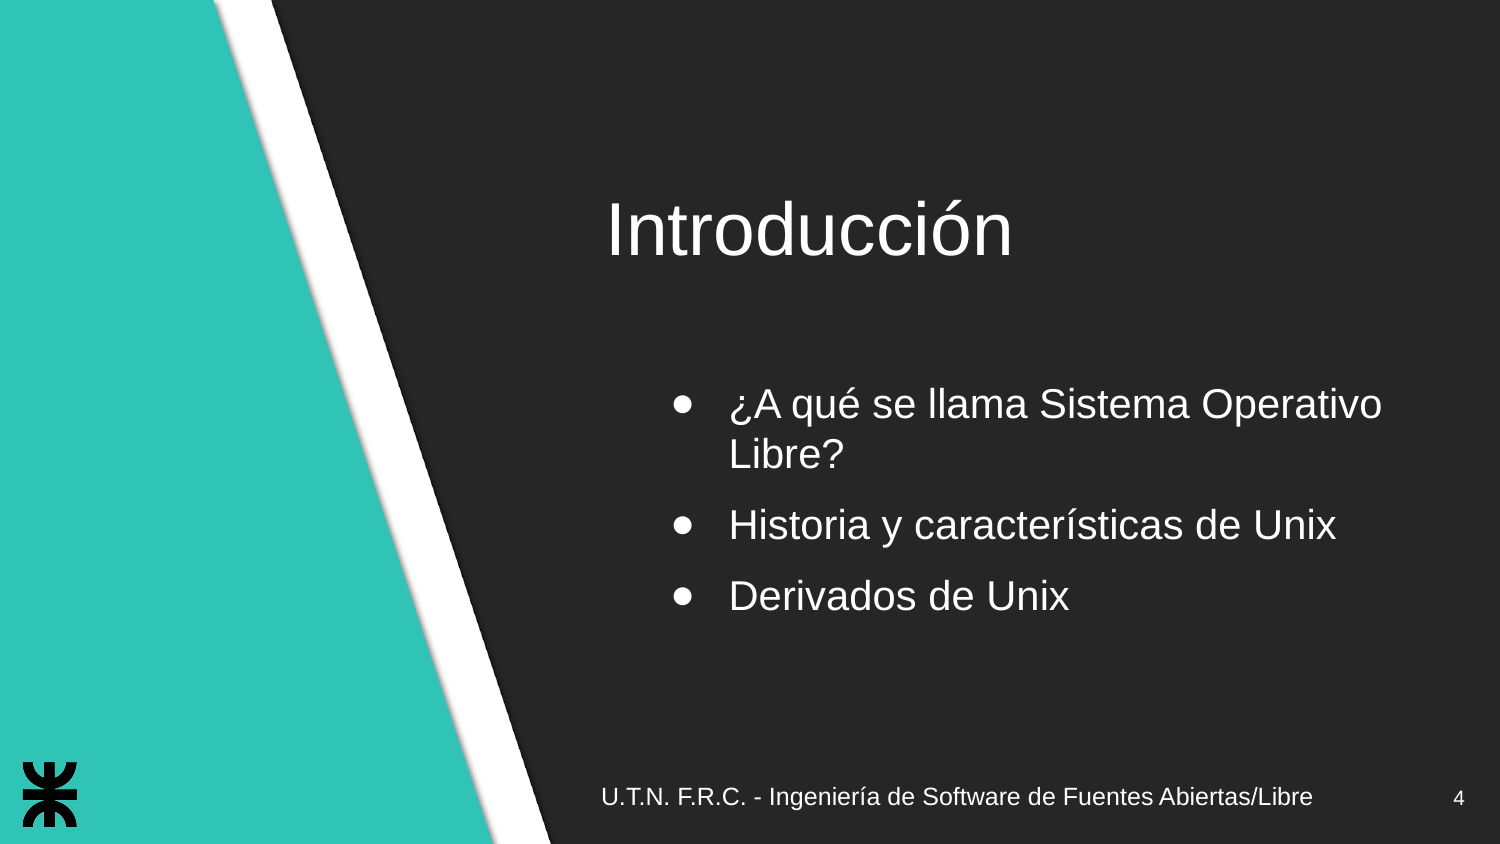

# Introducción
¿A qué se llama Sistema Operativo Libre?
Historia y características de Unix
Derivados de Unix
U.T.N. F.R.C. - Ingeniería de Software de Fuentes Abiertas/Libre